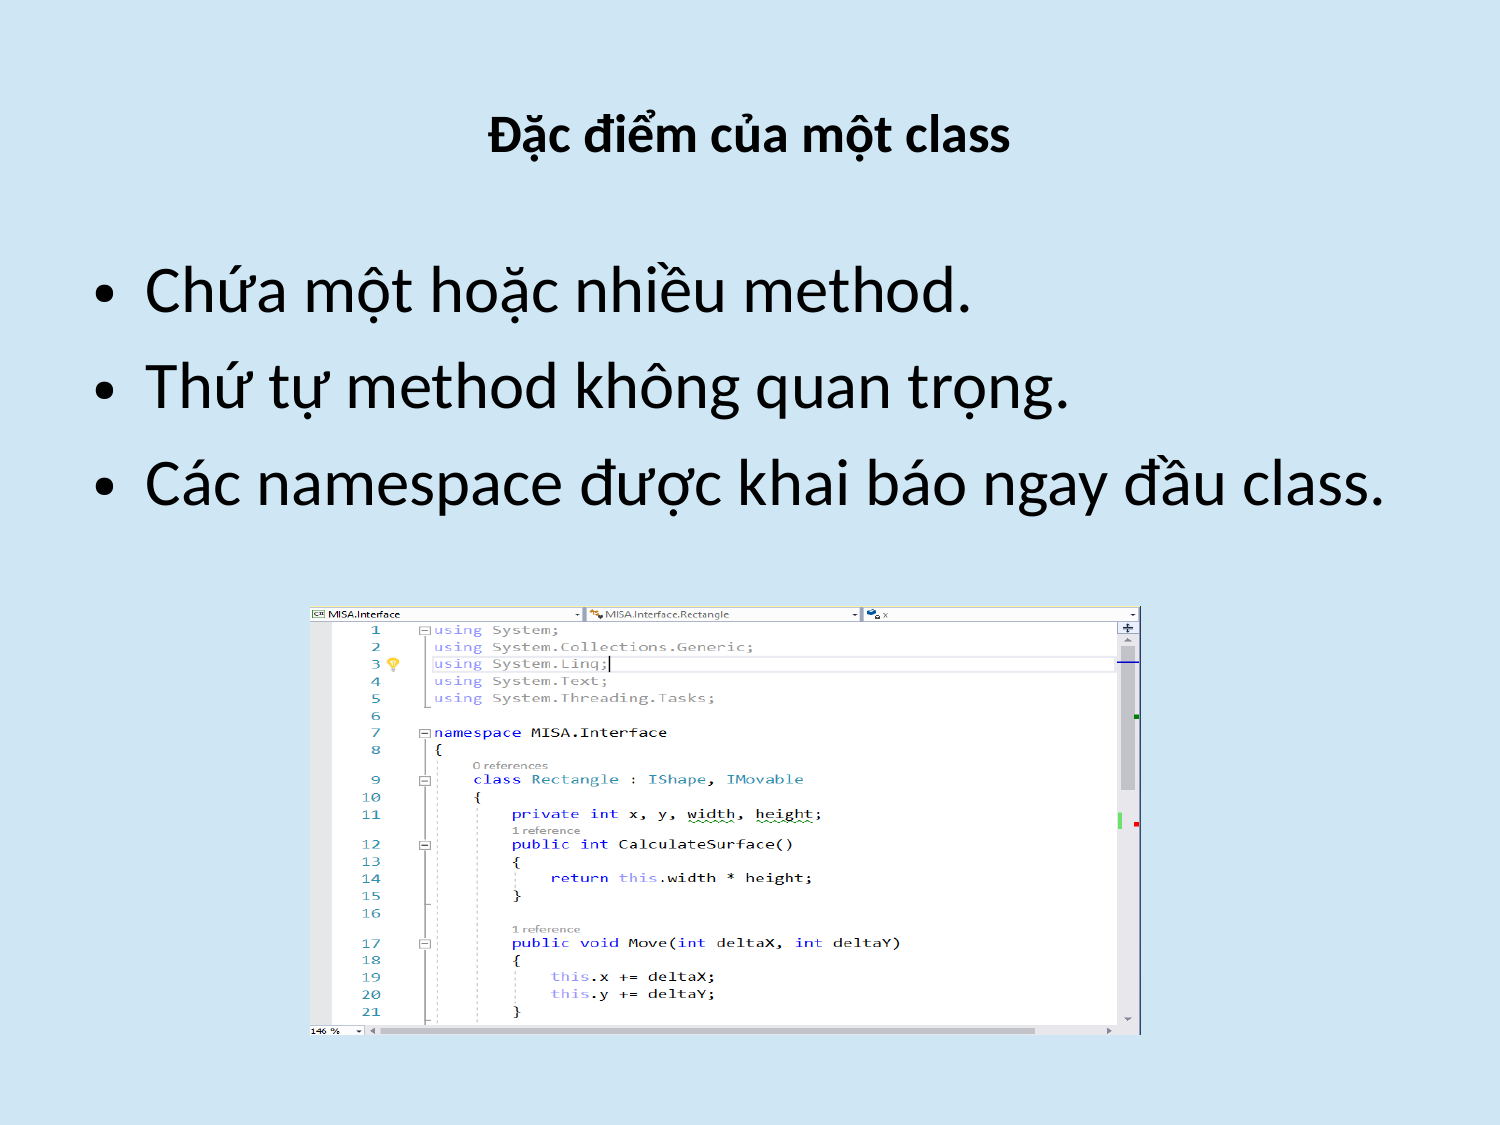

# Đặc điểm của một class
Chứa một hoặc nhiều method.
Thứ tự method không quan trọng.
Các namespace được khai báo ngay đầu class.